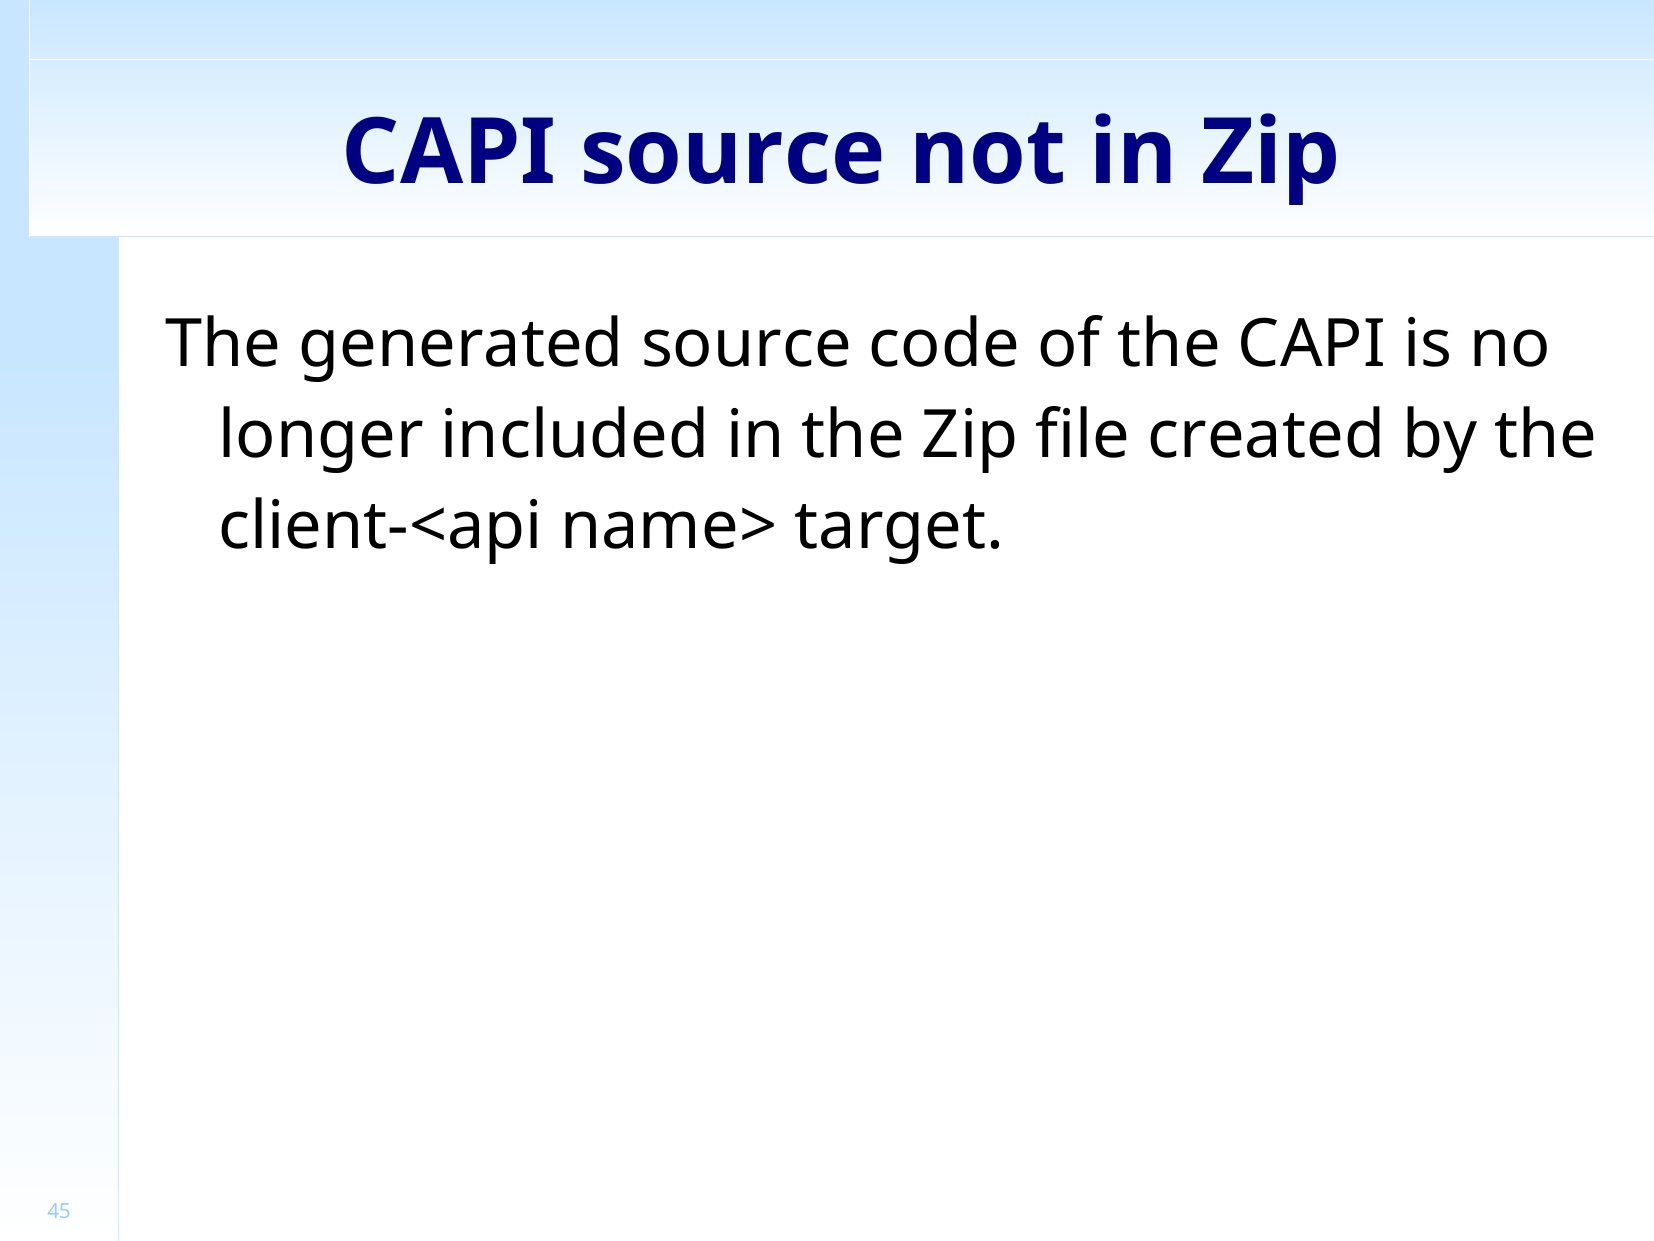

# CAPI source not in Zip
The generated source code of the CAPI is no longer included in the Zip file created by the client-<api name> target.